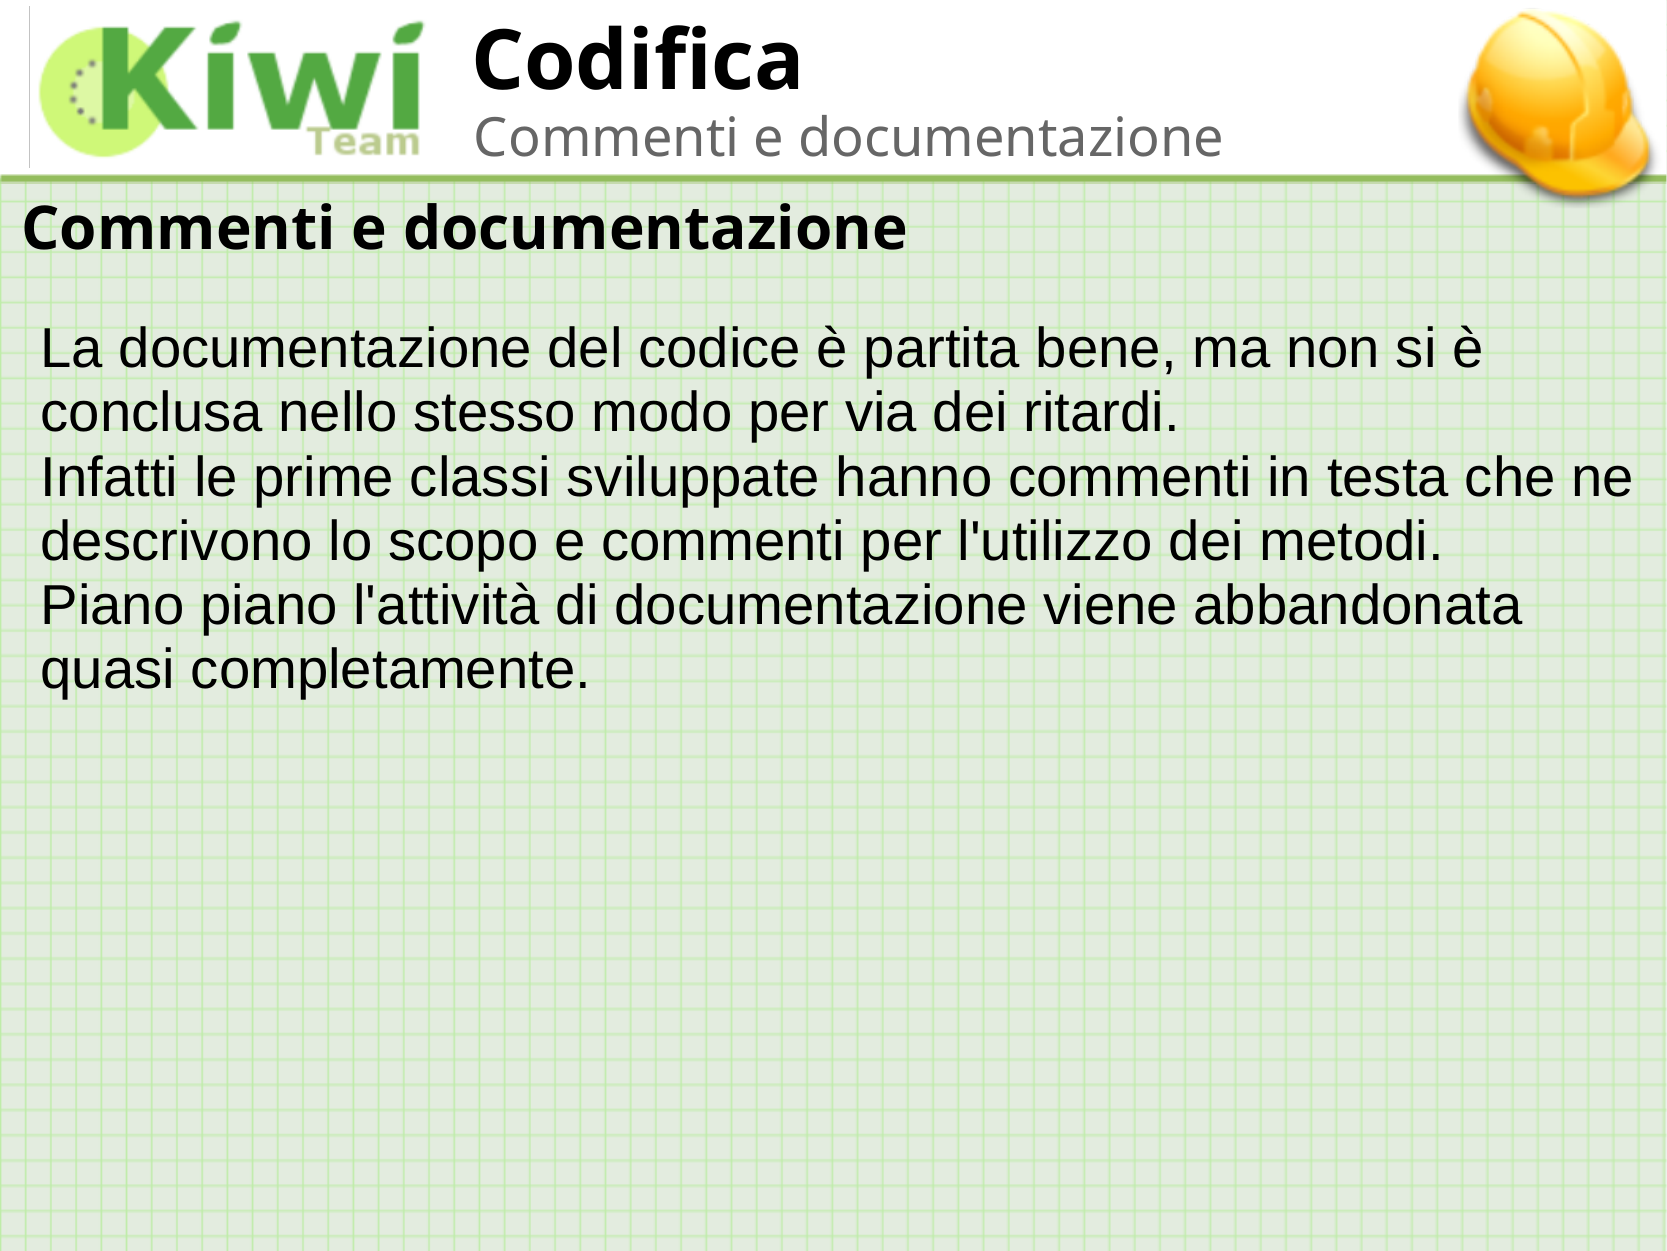

# Codifica
Commenti e documentazione
Commenti e documentazione
La documentazione del codice è partita bene, ma non si è conclusa nello stesso modo per via dei ritardi.
Infatti le prime classi sviluppate hanno commenti in testa che ne descrivono lo scopo e commenti per l'utilizzo dei metodi.
Piano piano l'attività di documentazione viene abbandonata quasi completamente.